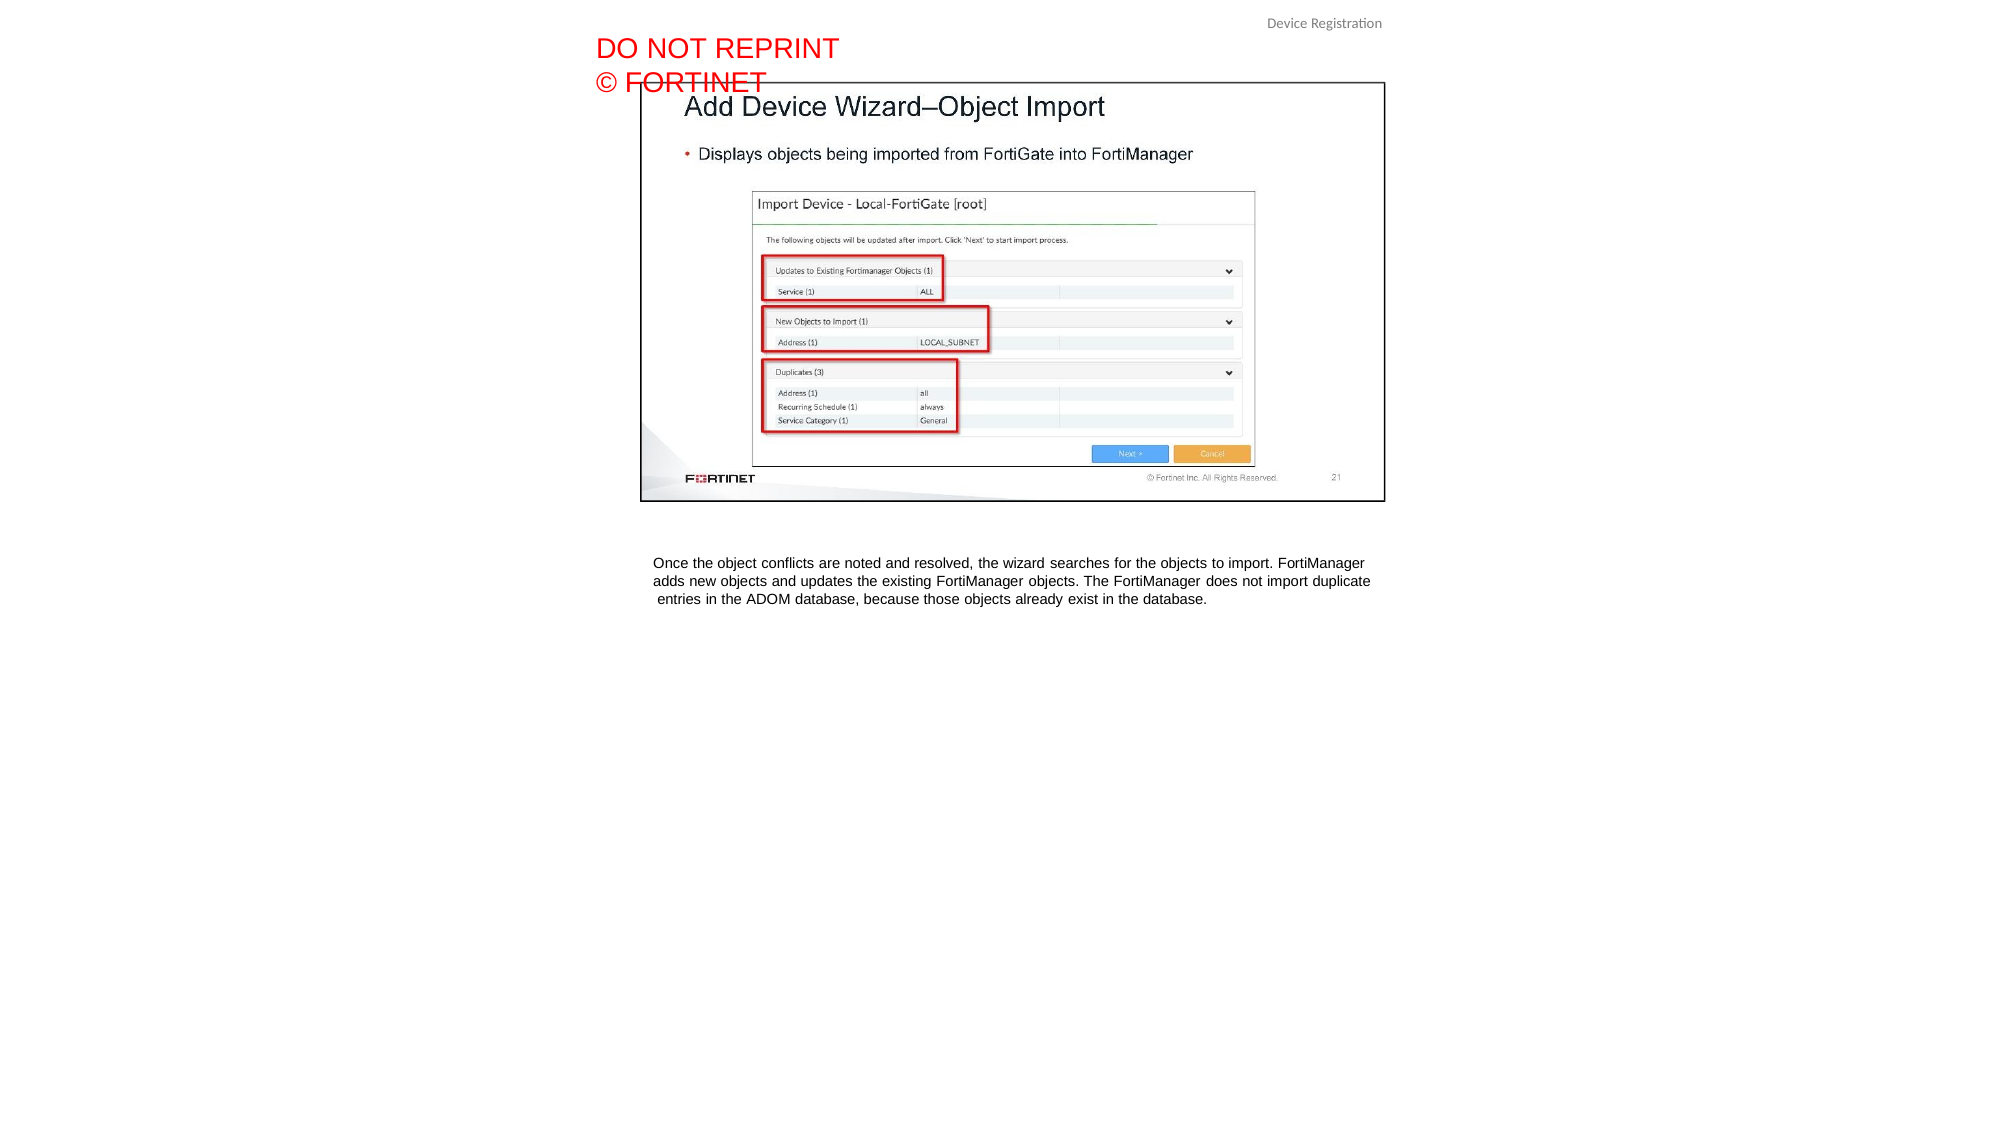

Device Registration
DO NOT REPRINT
© FORTINET
Once the object conflicts are noted and resolved, the wizard searches for the objects to import. FortiManager adds new objects and updates the existing FortiManager objects. The FortiManager does not import duplicate entries in the ADOM database, because those objects already exist in the database.
FortiManager 6.2 Study Guide